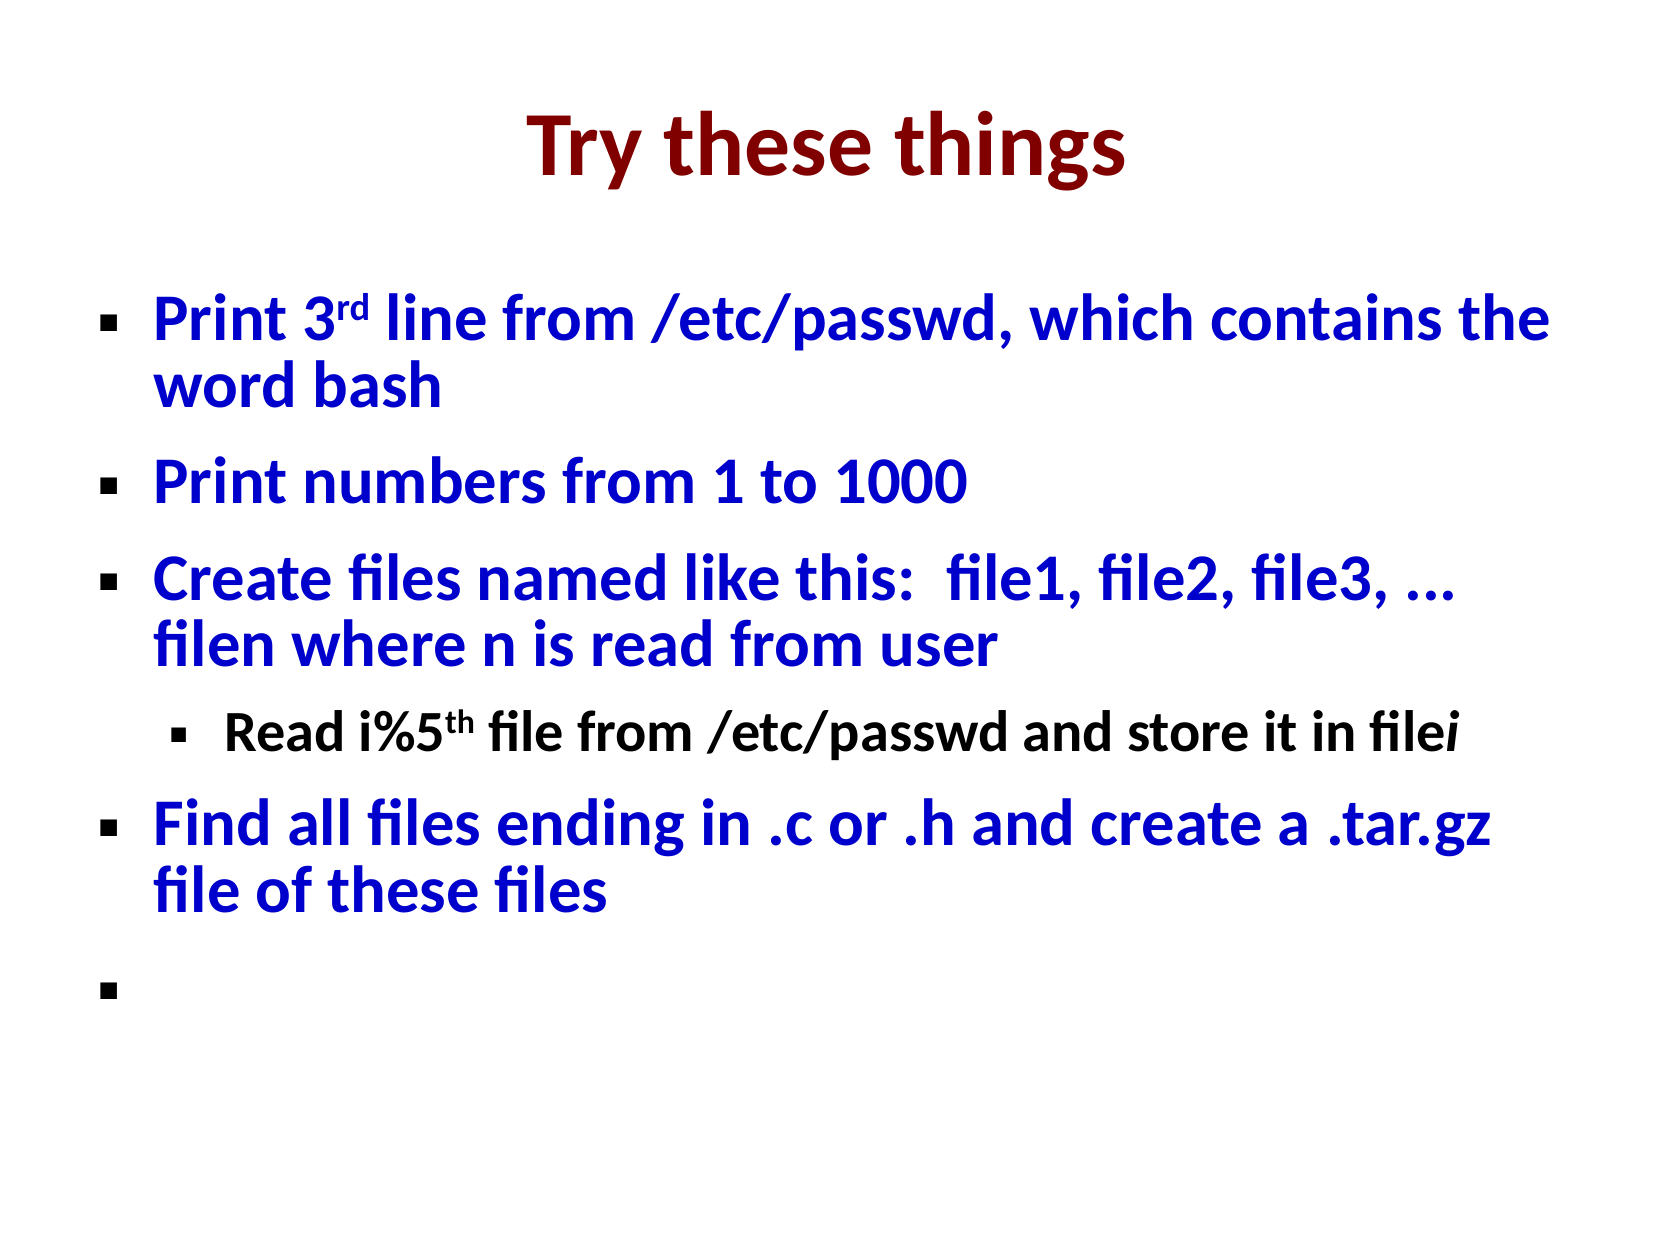

# Try these things
Print 3rd line from /etc/passwd, which contains the word bash
Print numbers from 1 to 1000
Create files named like this: file1, file2, file3, ... filen where n is read from user
Read i%5th file from /etc/passwd and store it in filei
Find all files ending in .c or .h and create a .tar.gz file of these files